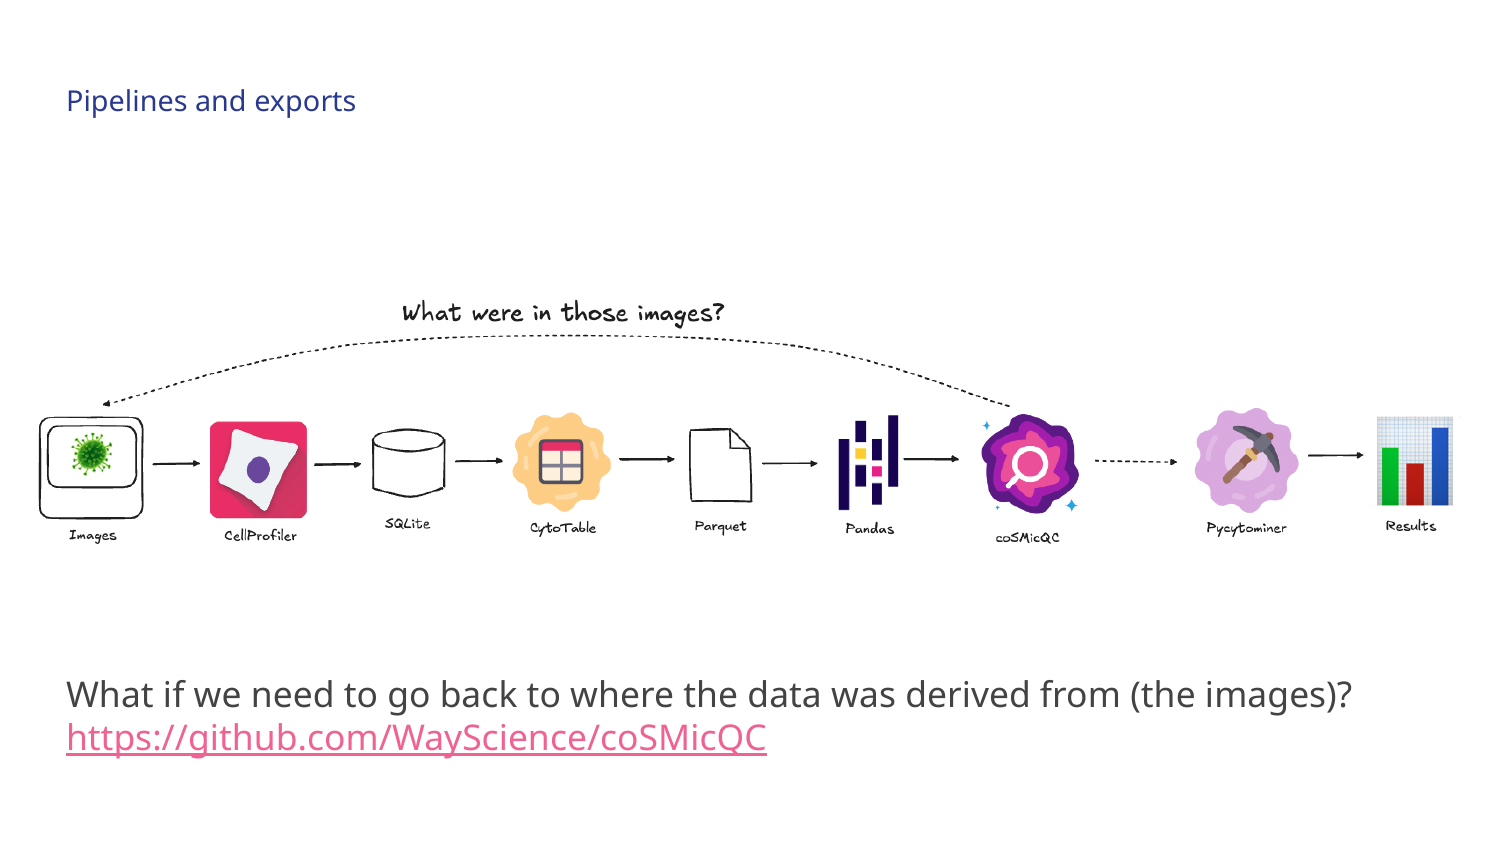

# Pipelines and exports
What if we need to go back to where the data was derived from (the images)?
https://github.com/WayScience/coSMicQC